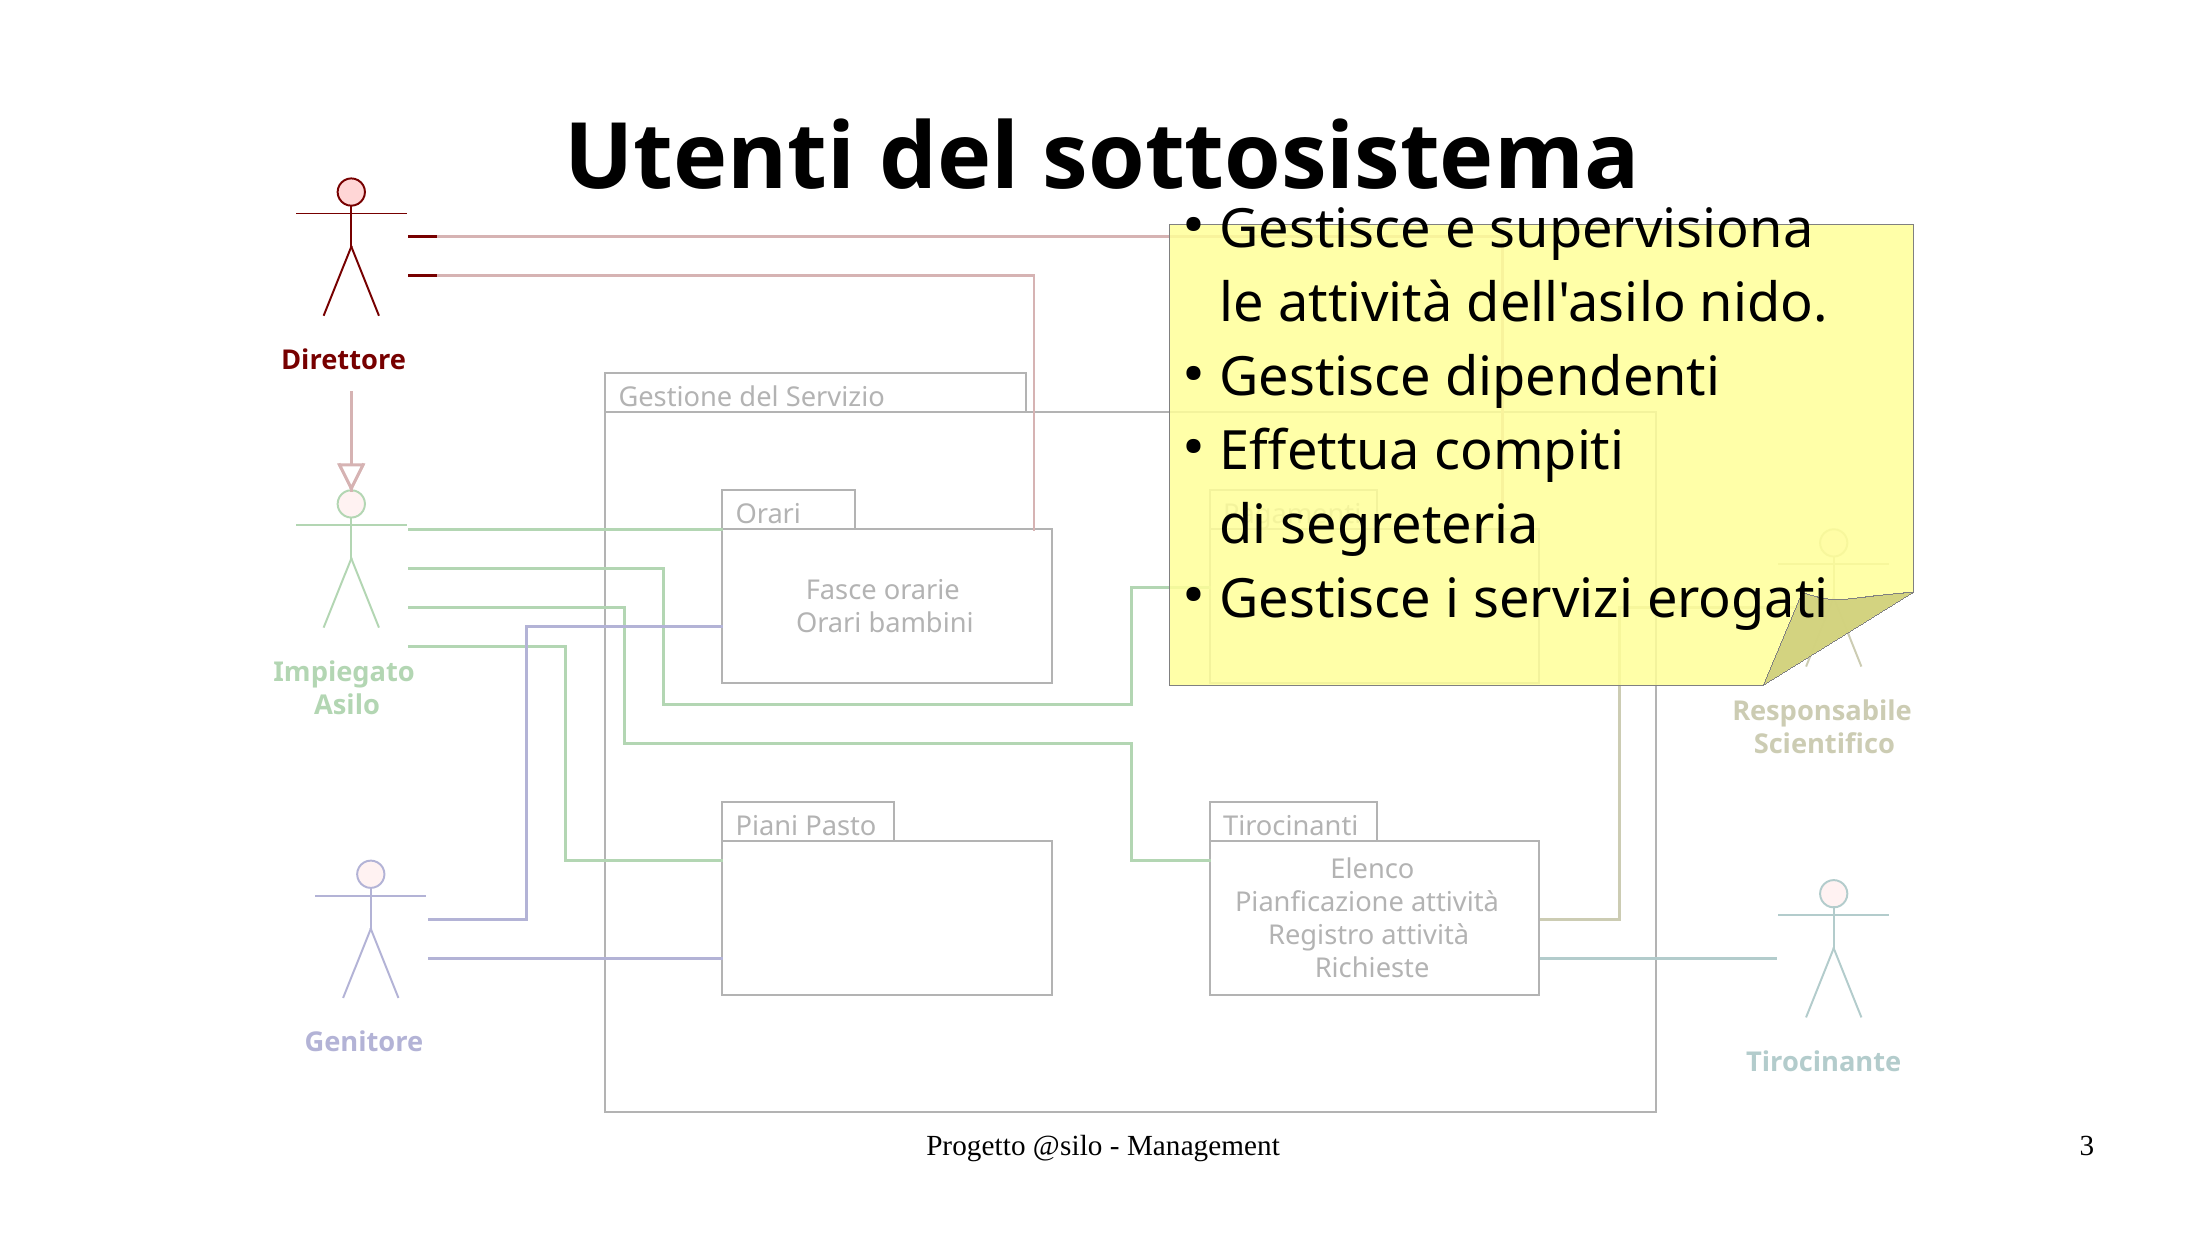

# Utenti del sottosistema
Gestisce e supervisiona
le attività dell'asilo nido.
Gestisce dipendenti
Effettua compiti
di segreteria
Gestisce i servizi erogati
Progetto @silo - Management
3